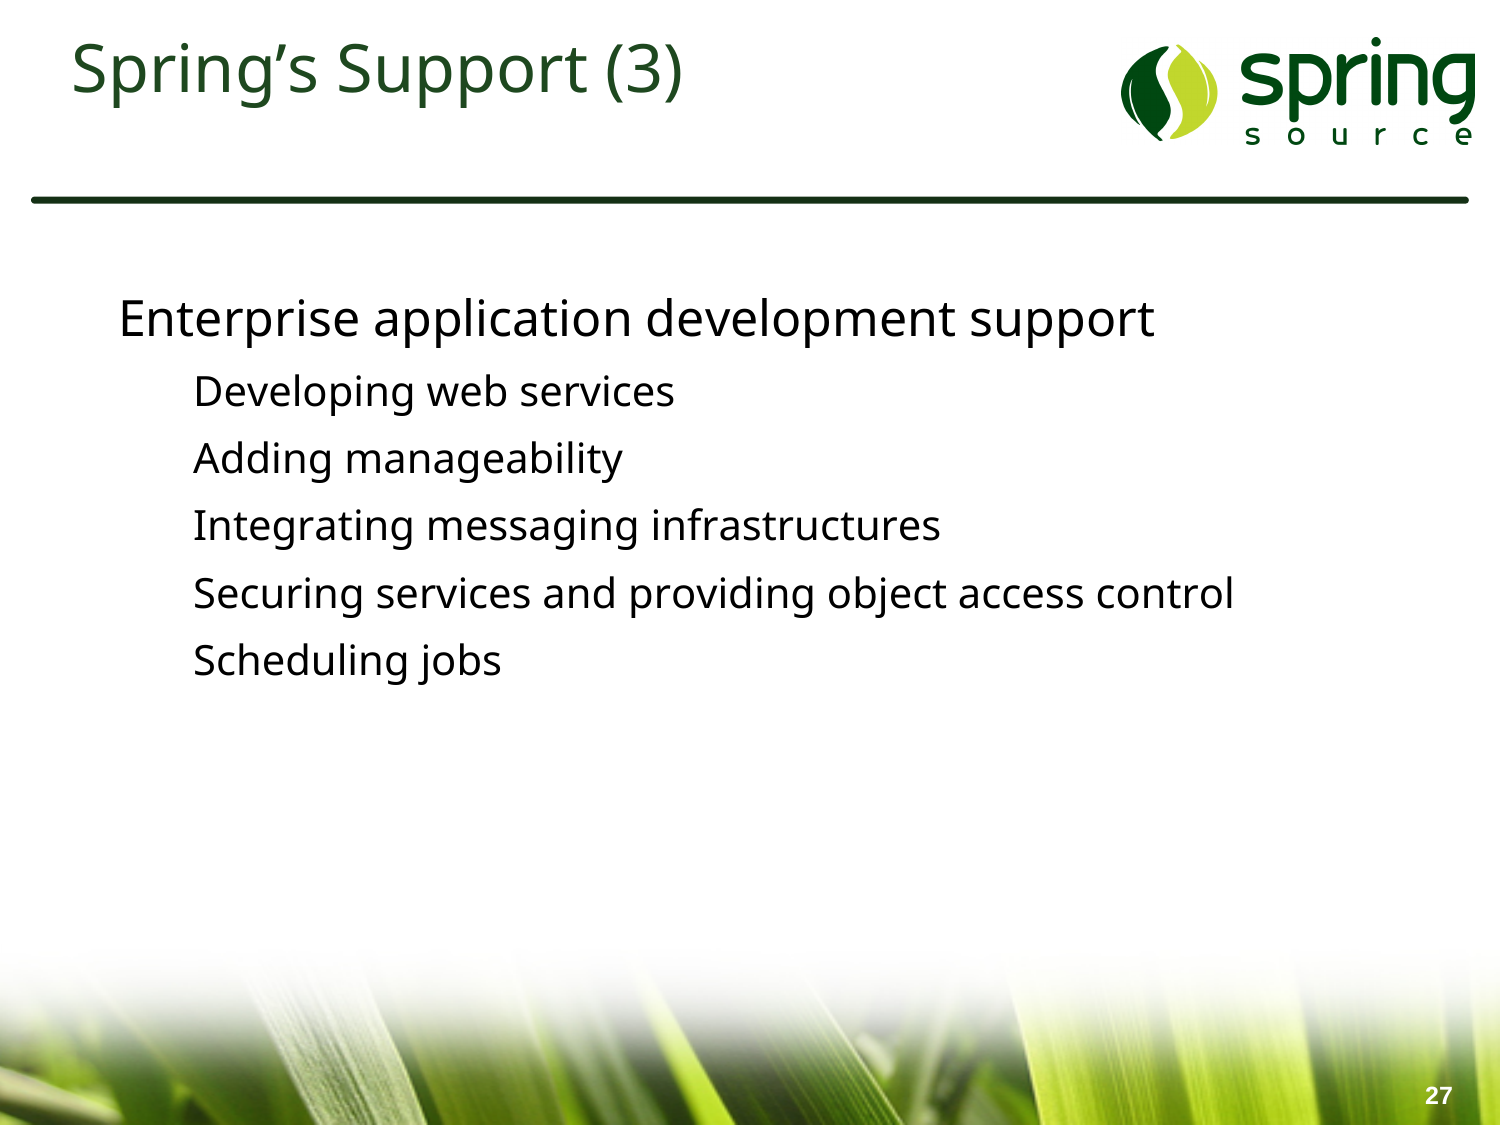

# Spring’s Support (3)
Enterprise application development support
Developing web services
Adding manageability
Integrating messaging infrastructures
Securing services and providing object access control
Scheduling jobs